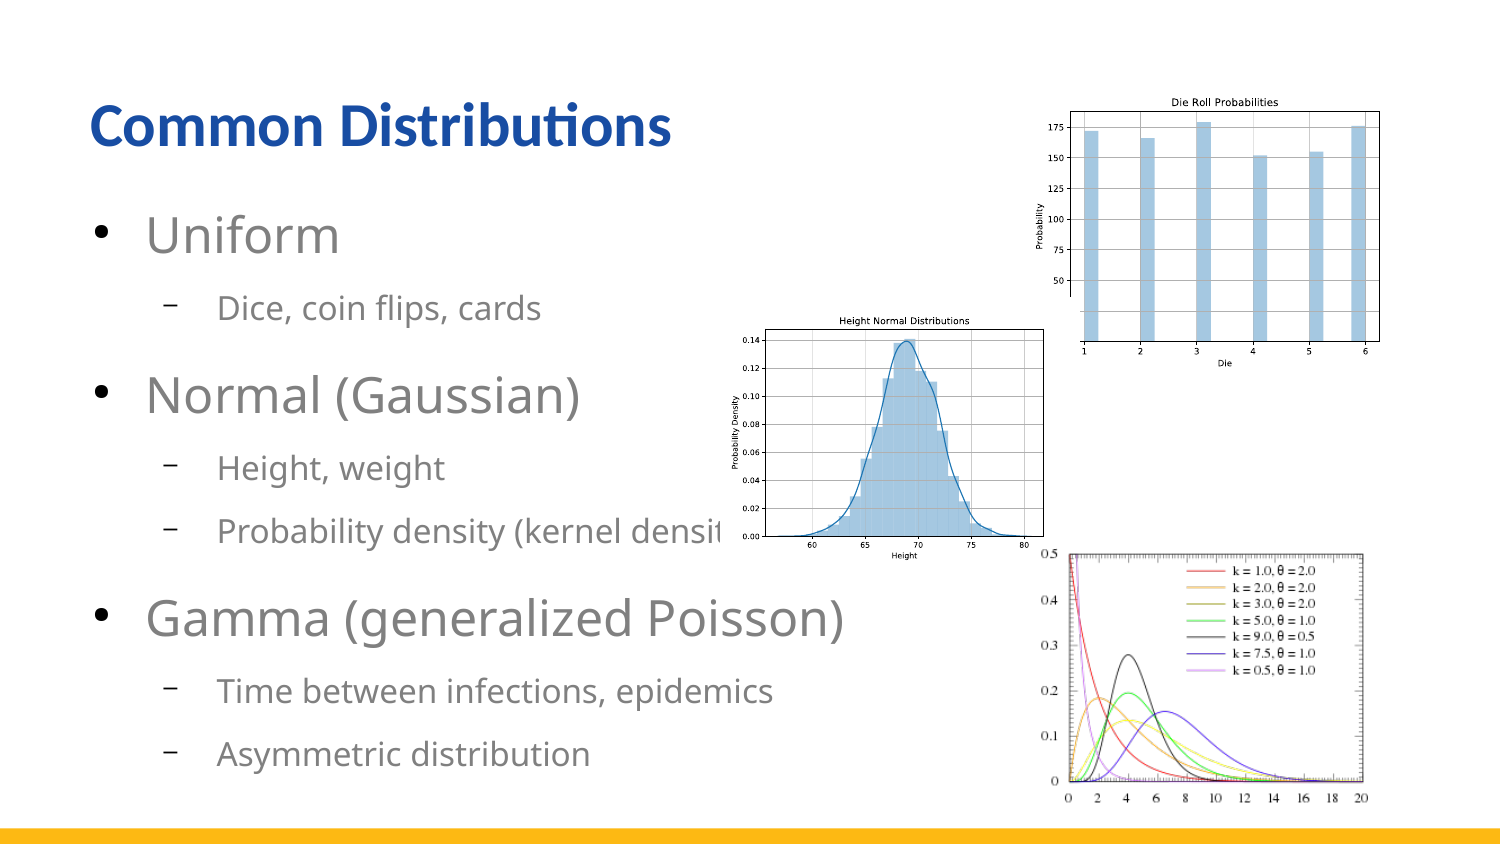

# Common Distributions
Uniform
Dice, coin flips, cards
Normal (Gaussian)
Height, weight
Probability density (kernel density)
Gamma (generalized Poisson)
Time between infections, epidemics
Asymmetric distribution